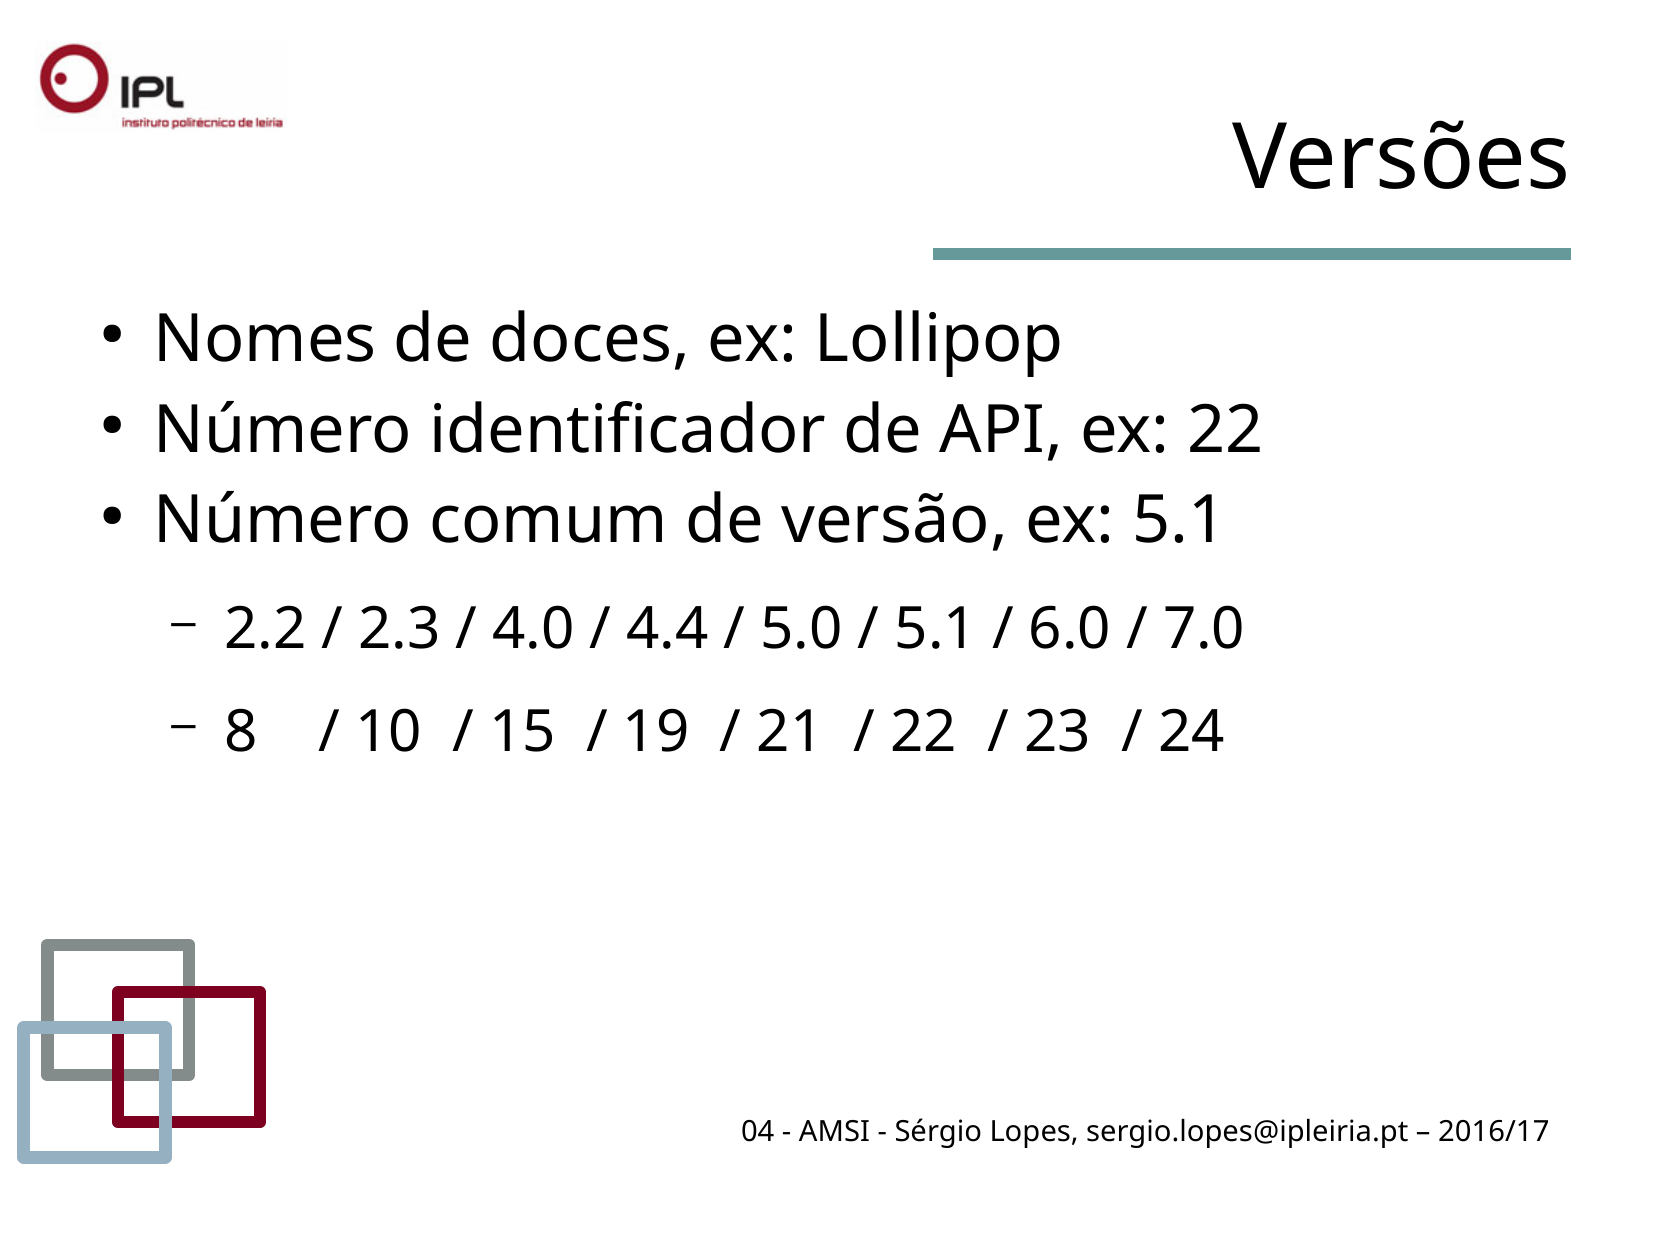

# Versões
Nomes de doces, ex: Lollipop
Número identificador de API, ex: 22
Número comum de versão, ex: 5.1
2.2 / 2.3 / 4.0 / 4.4 / 5.0 / 5.1 / 6.0 / 7.0
8 / 10 / 15 / 19 / 21 / 22 / 23 / 24
04 - AMSI - Sérgio Lopes, sergio.lopes@ipleiria.pt – 2016/17